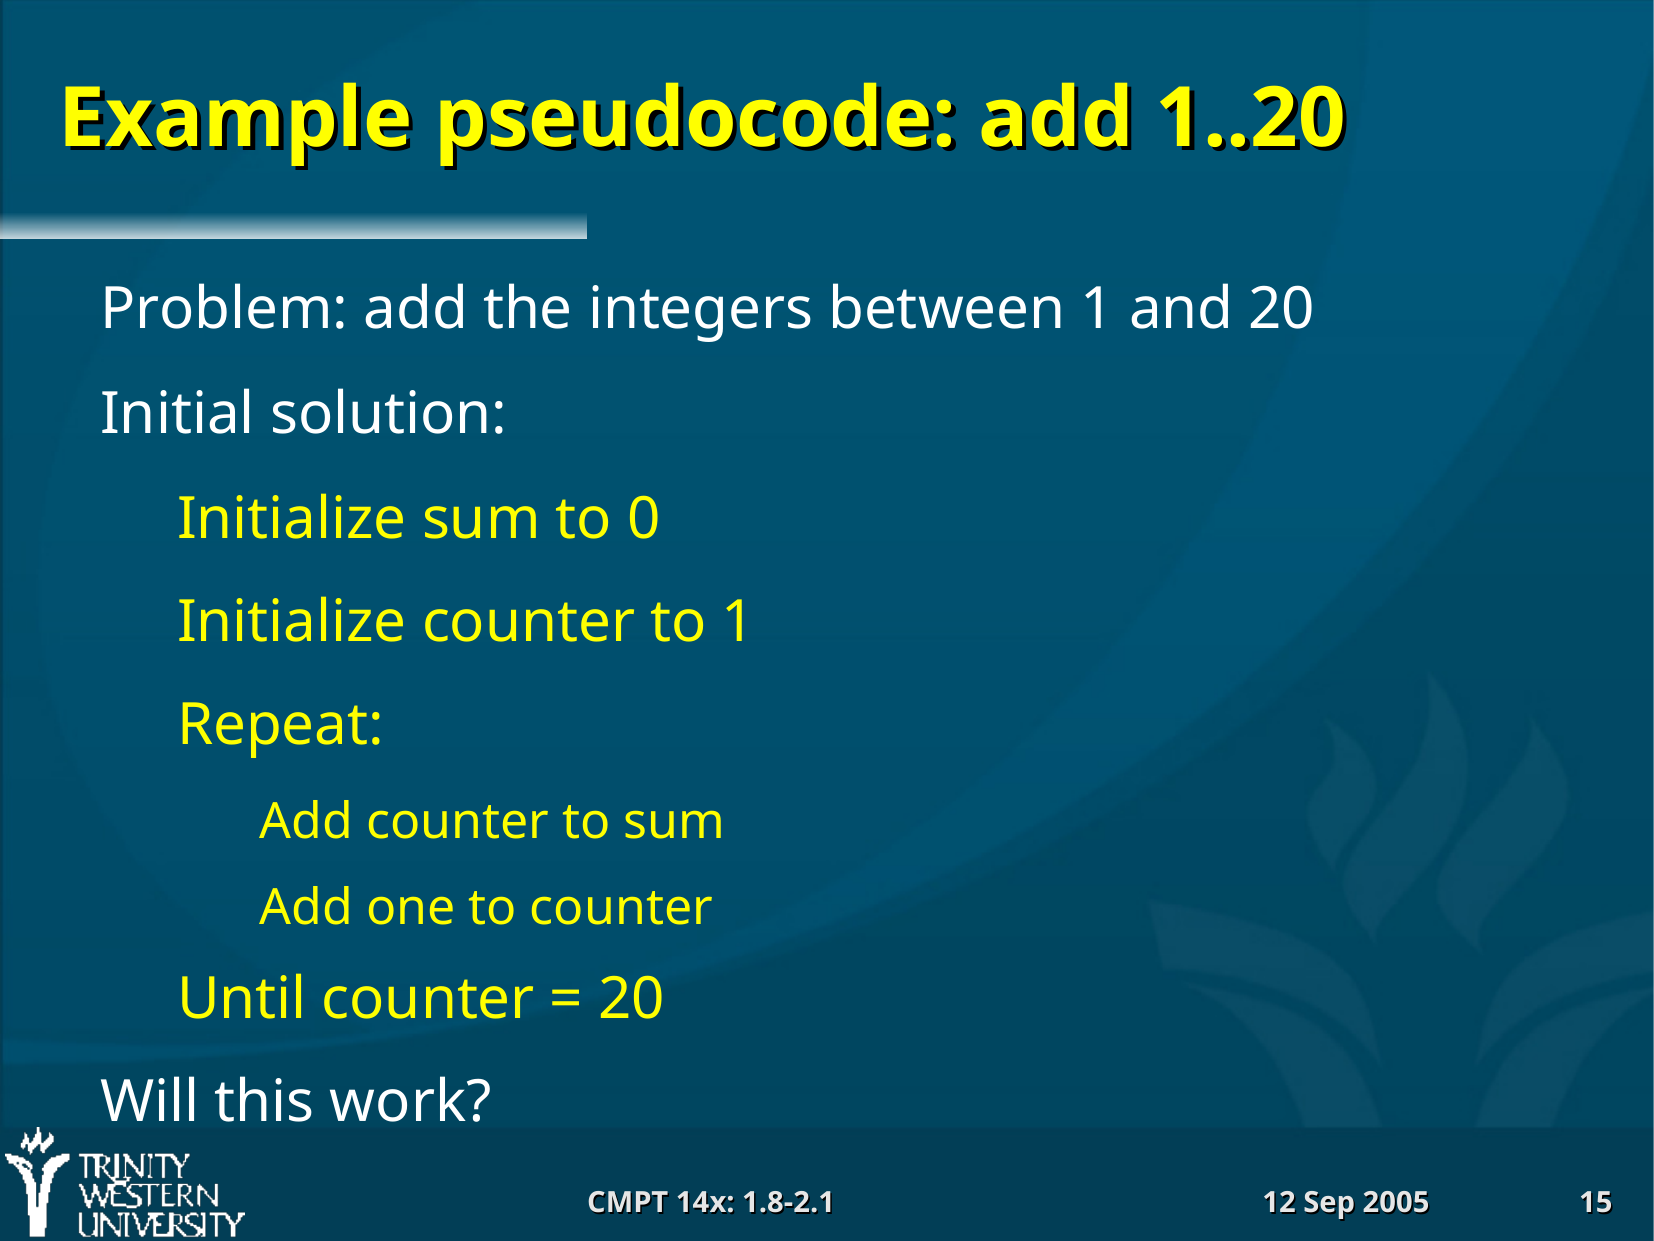

# Example pseudocode: add 1..20
Problem: add the integers between 1 and 20
Initial solution:
Initialize sum to 0
Initialize counter to 1
Repeat:
Add counter to sum
Add one to counter
Until counter = 20
Will this work?
CMPT 14x: 1.8-2.1
12 Sep 2005
15